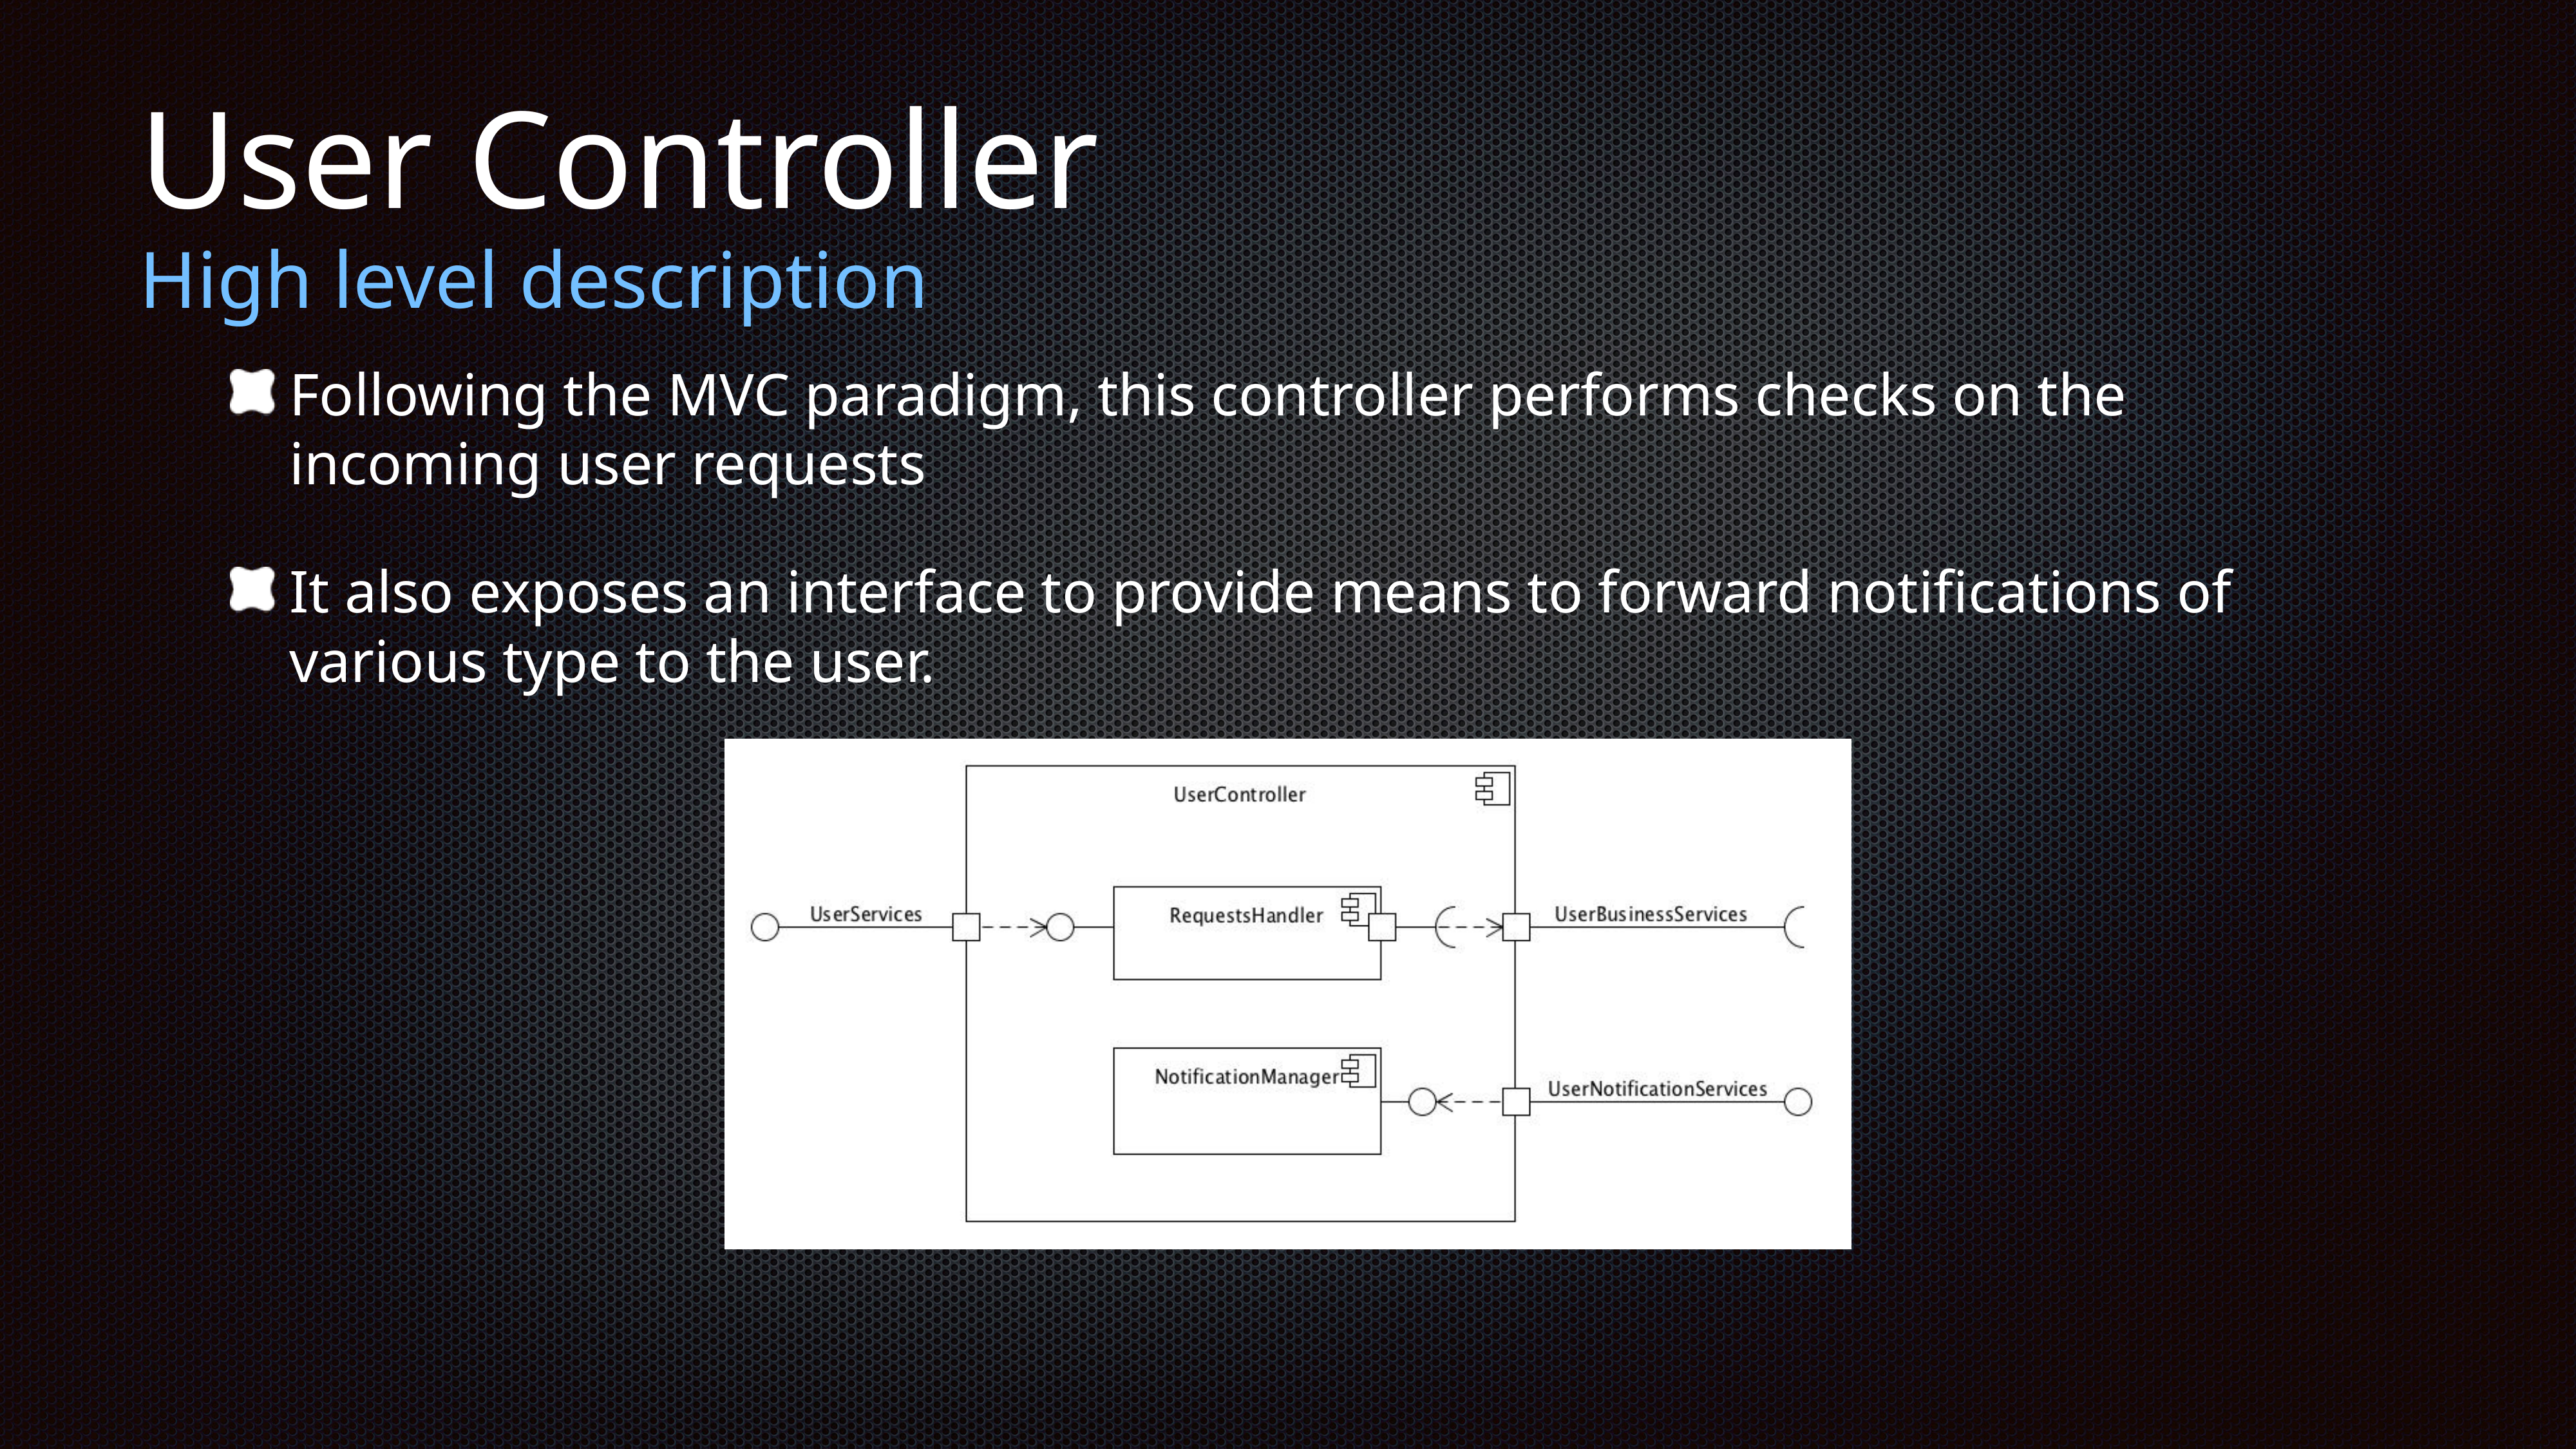

# User Controller
High level description
Following the MVC paradigm, this controller performs checks on the incoming user requests
It also exposes an interface to provide means to forward notifications of various type to the user.